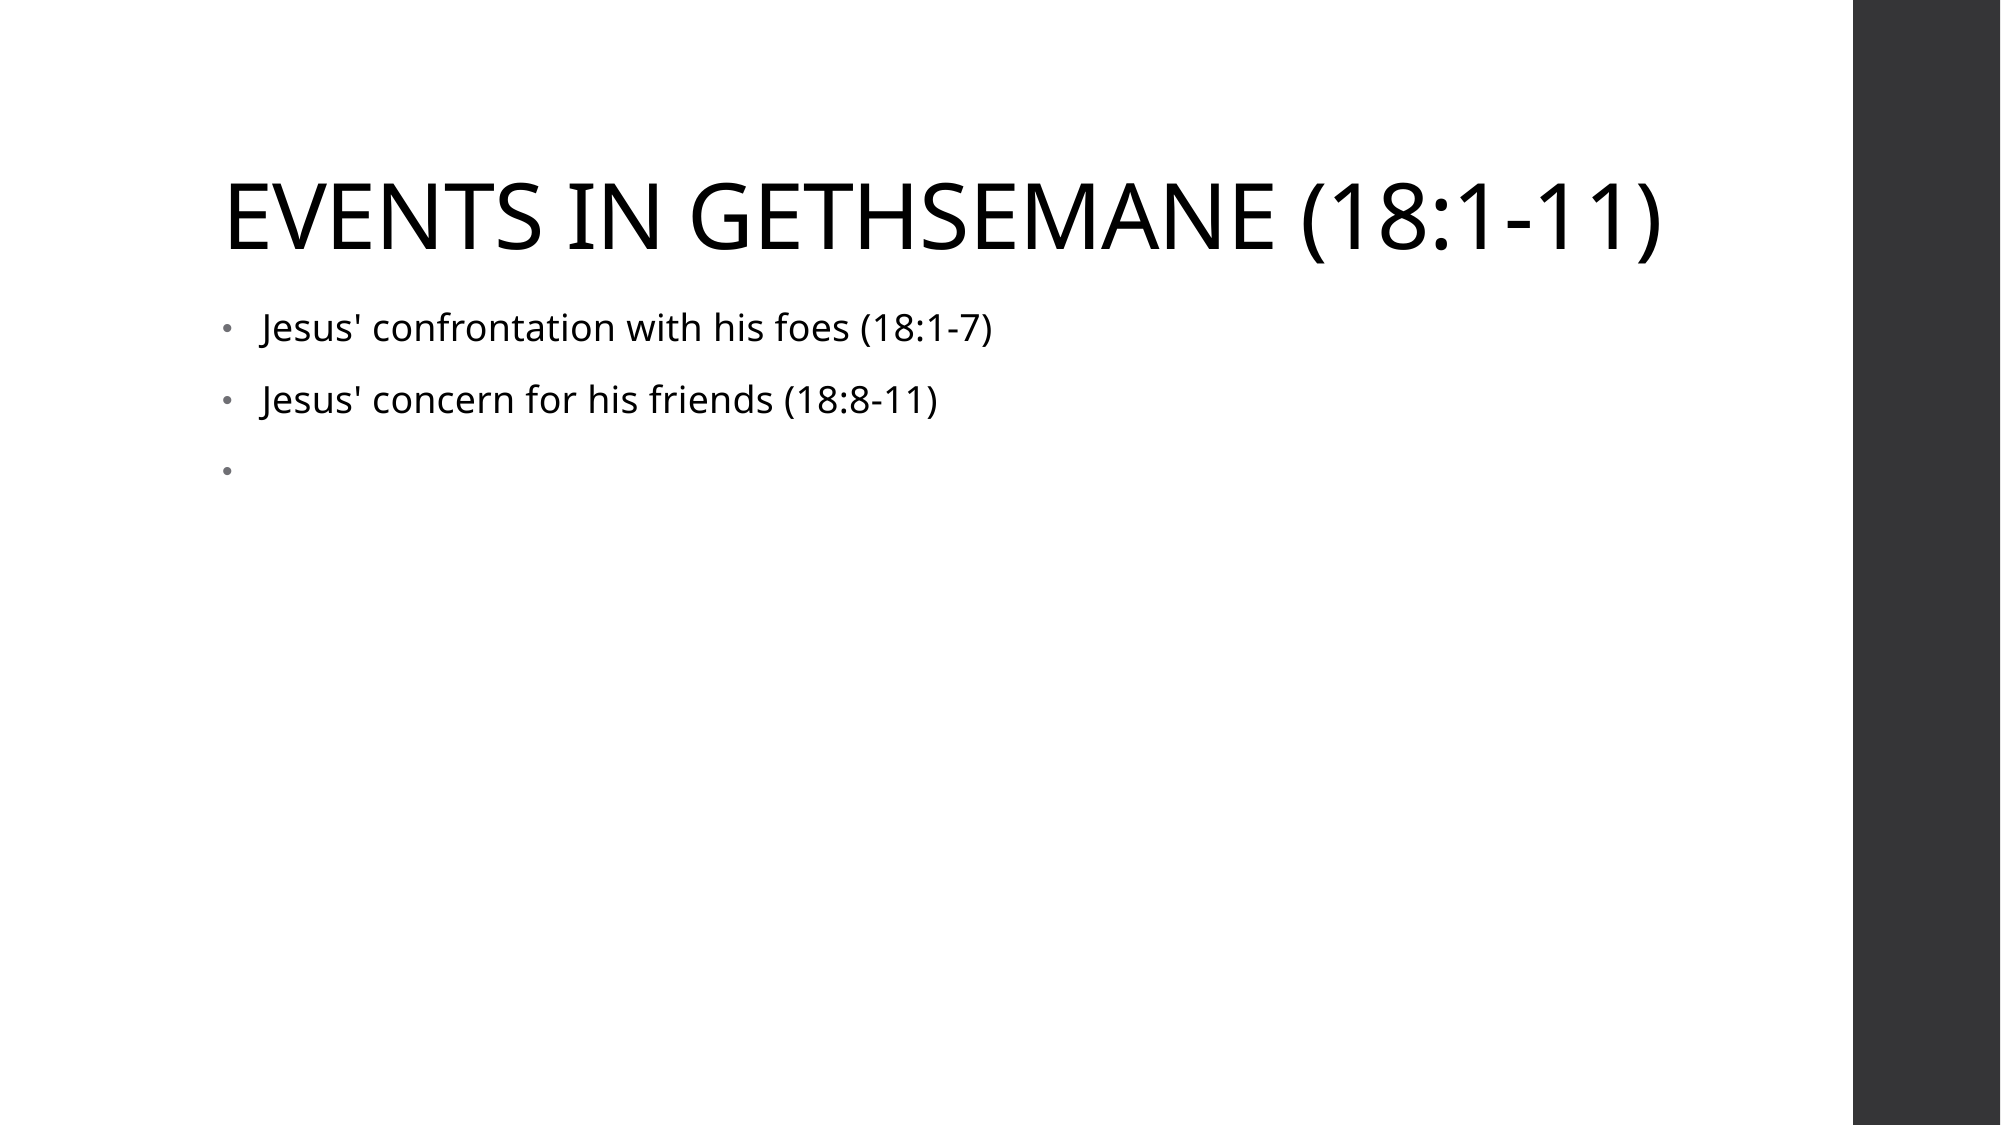

# EVENTS IN GETHSEMANE (18:1-11)
 Jesus' confrontation with his foes (18:1-7)
 Jesus' concern for his friends (18:8-11)